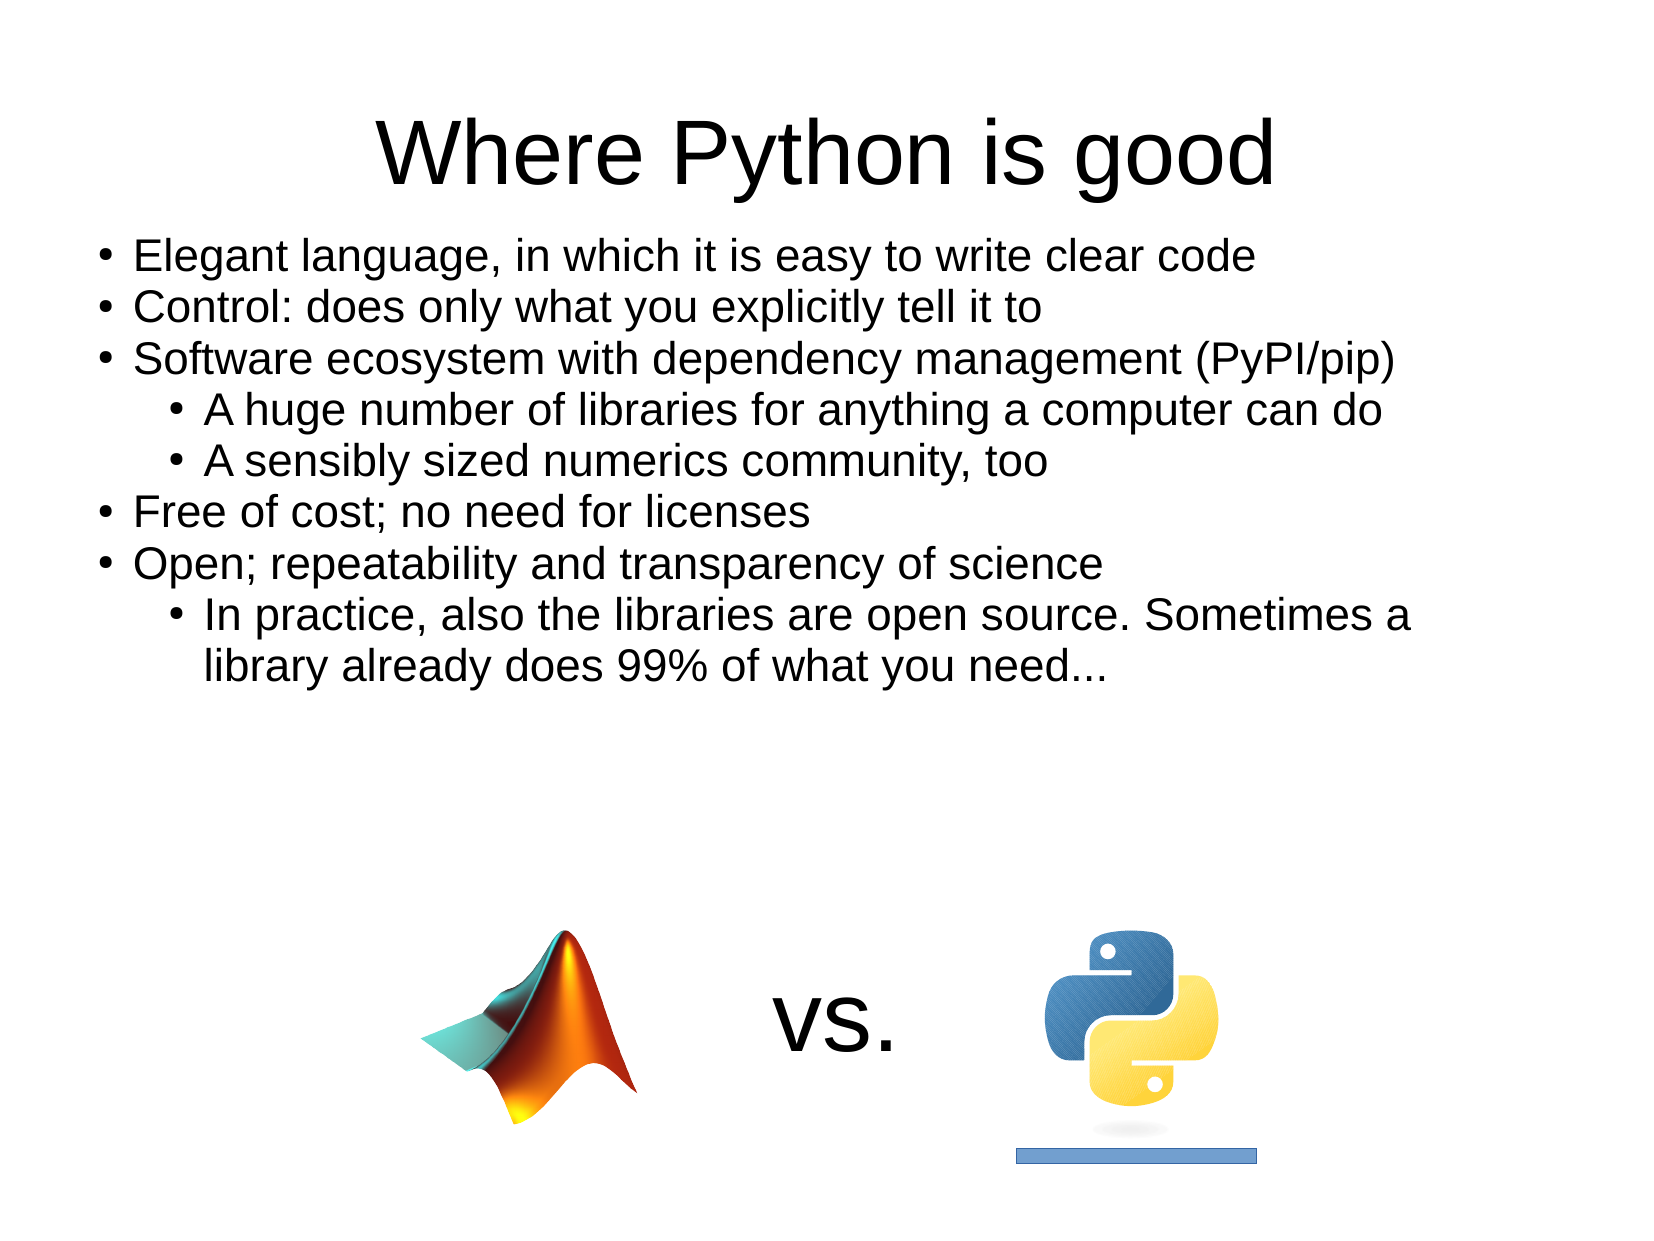

# Where Python is good
Elegant language, in which it is easy to write clear code
Control: does only what you explicitly tell it to
Software ecosystem with dependency management (PyPI/pip)
A huge number of libraries for anything a computer can do
A sensibly sized numerics community, too
Free of cost; no need for licenses
Open; repeatability and transparency of science
In practice, also the libraries are open source. Sometimes a library already does 99% of what you need...
vs.